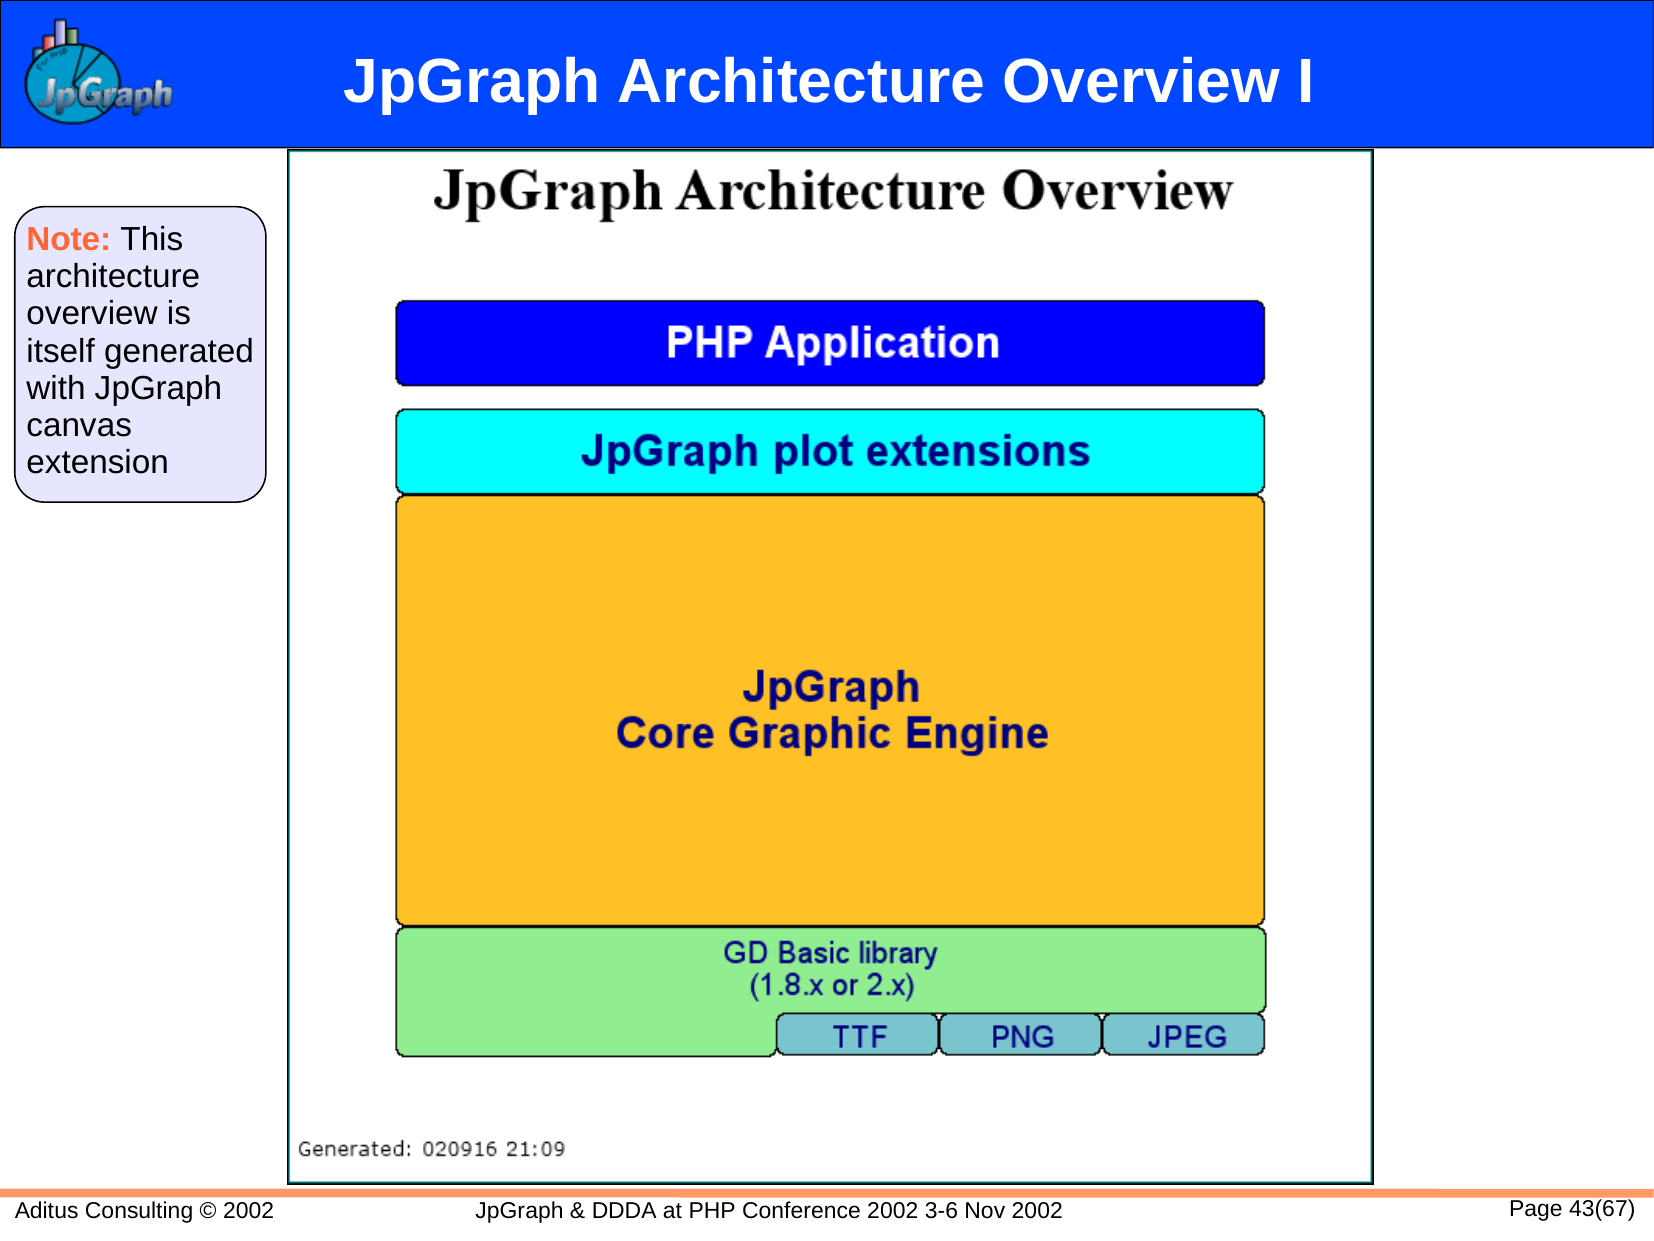

# JpGraph Architecture Overview I
Note: This architecture overview is itself generated with JpGraph canvas extension